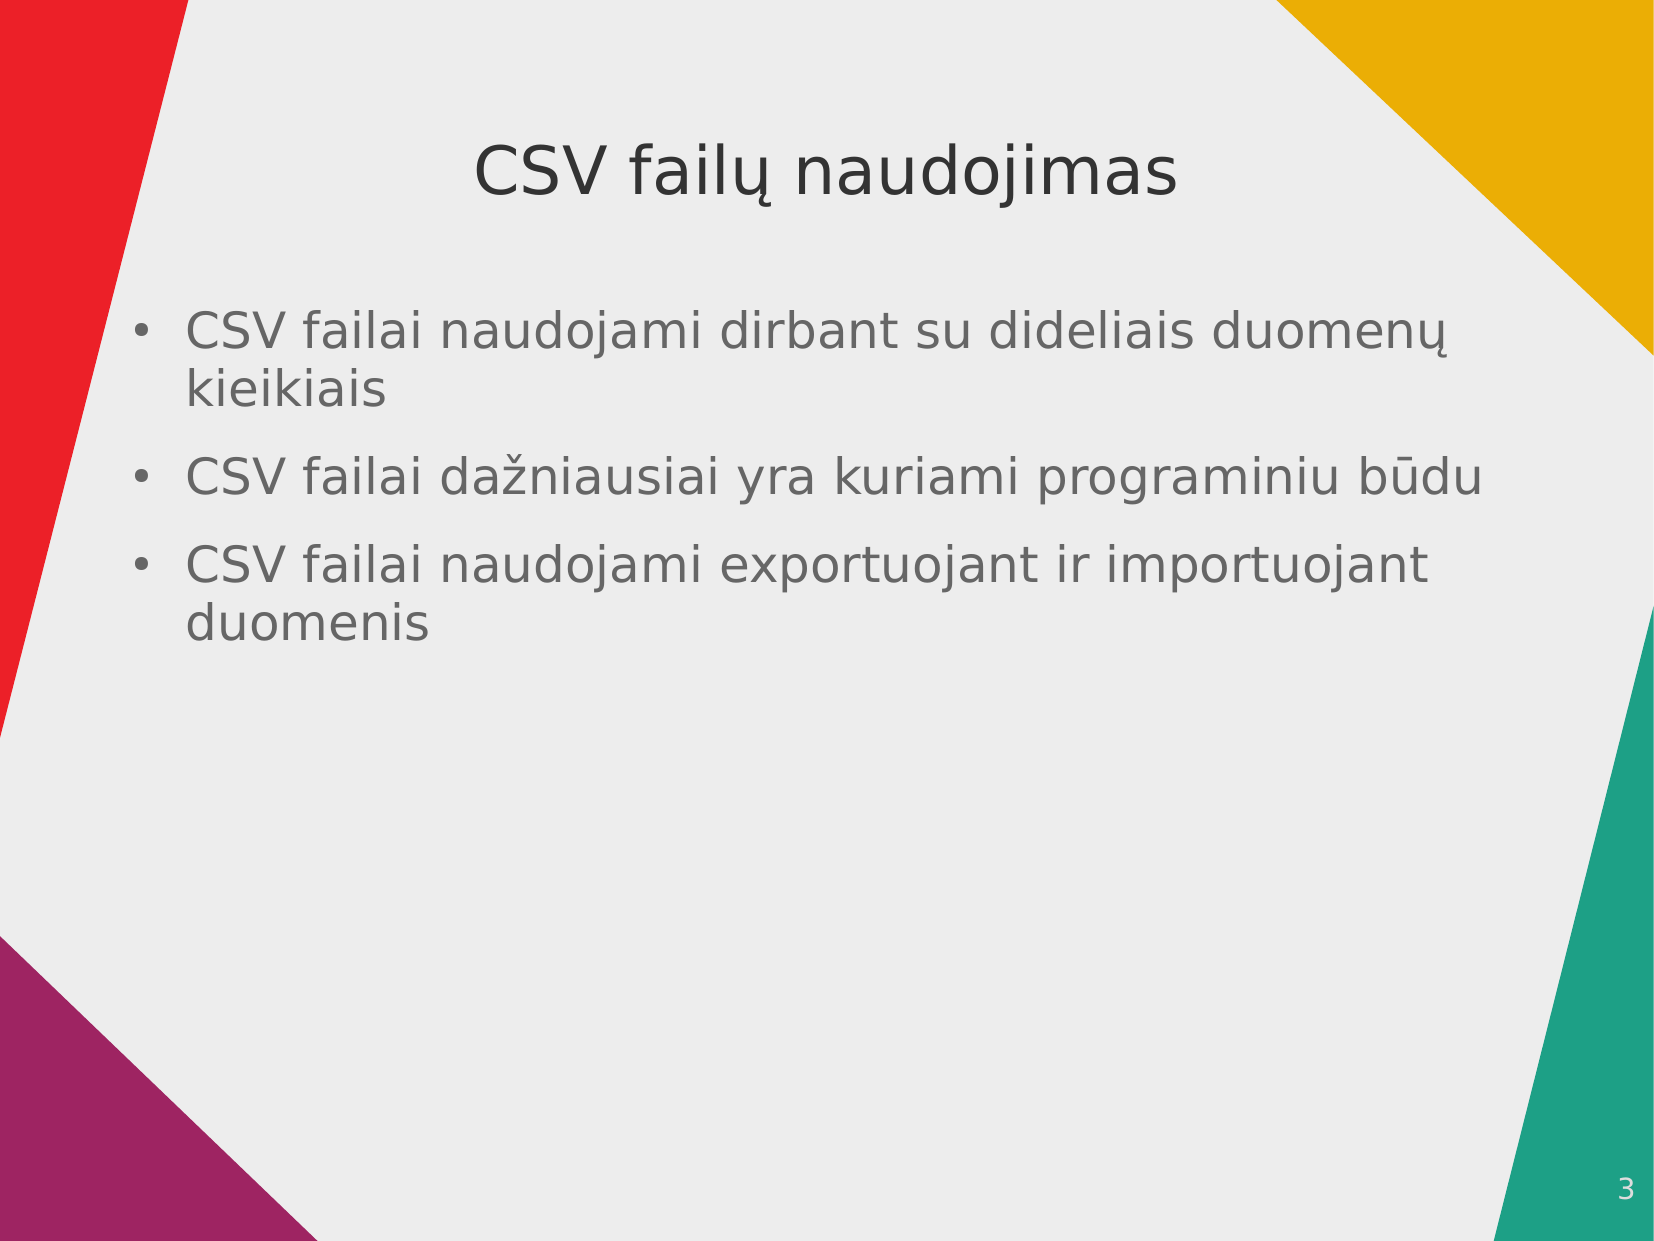

# CSV failų naudojimas
CSV failai naudojami dirbant su dideliais duomenų kieikiais
CSV failai dažniausiai yra kuriami programiniu būdu
CSV failai naudojami exportuojant ir importuojant duomenis
3